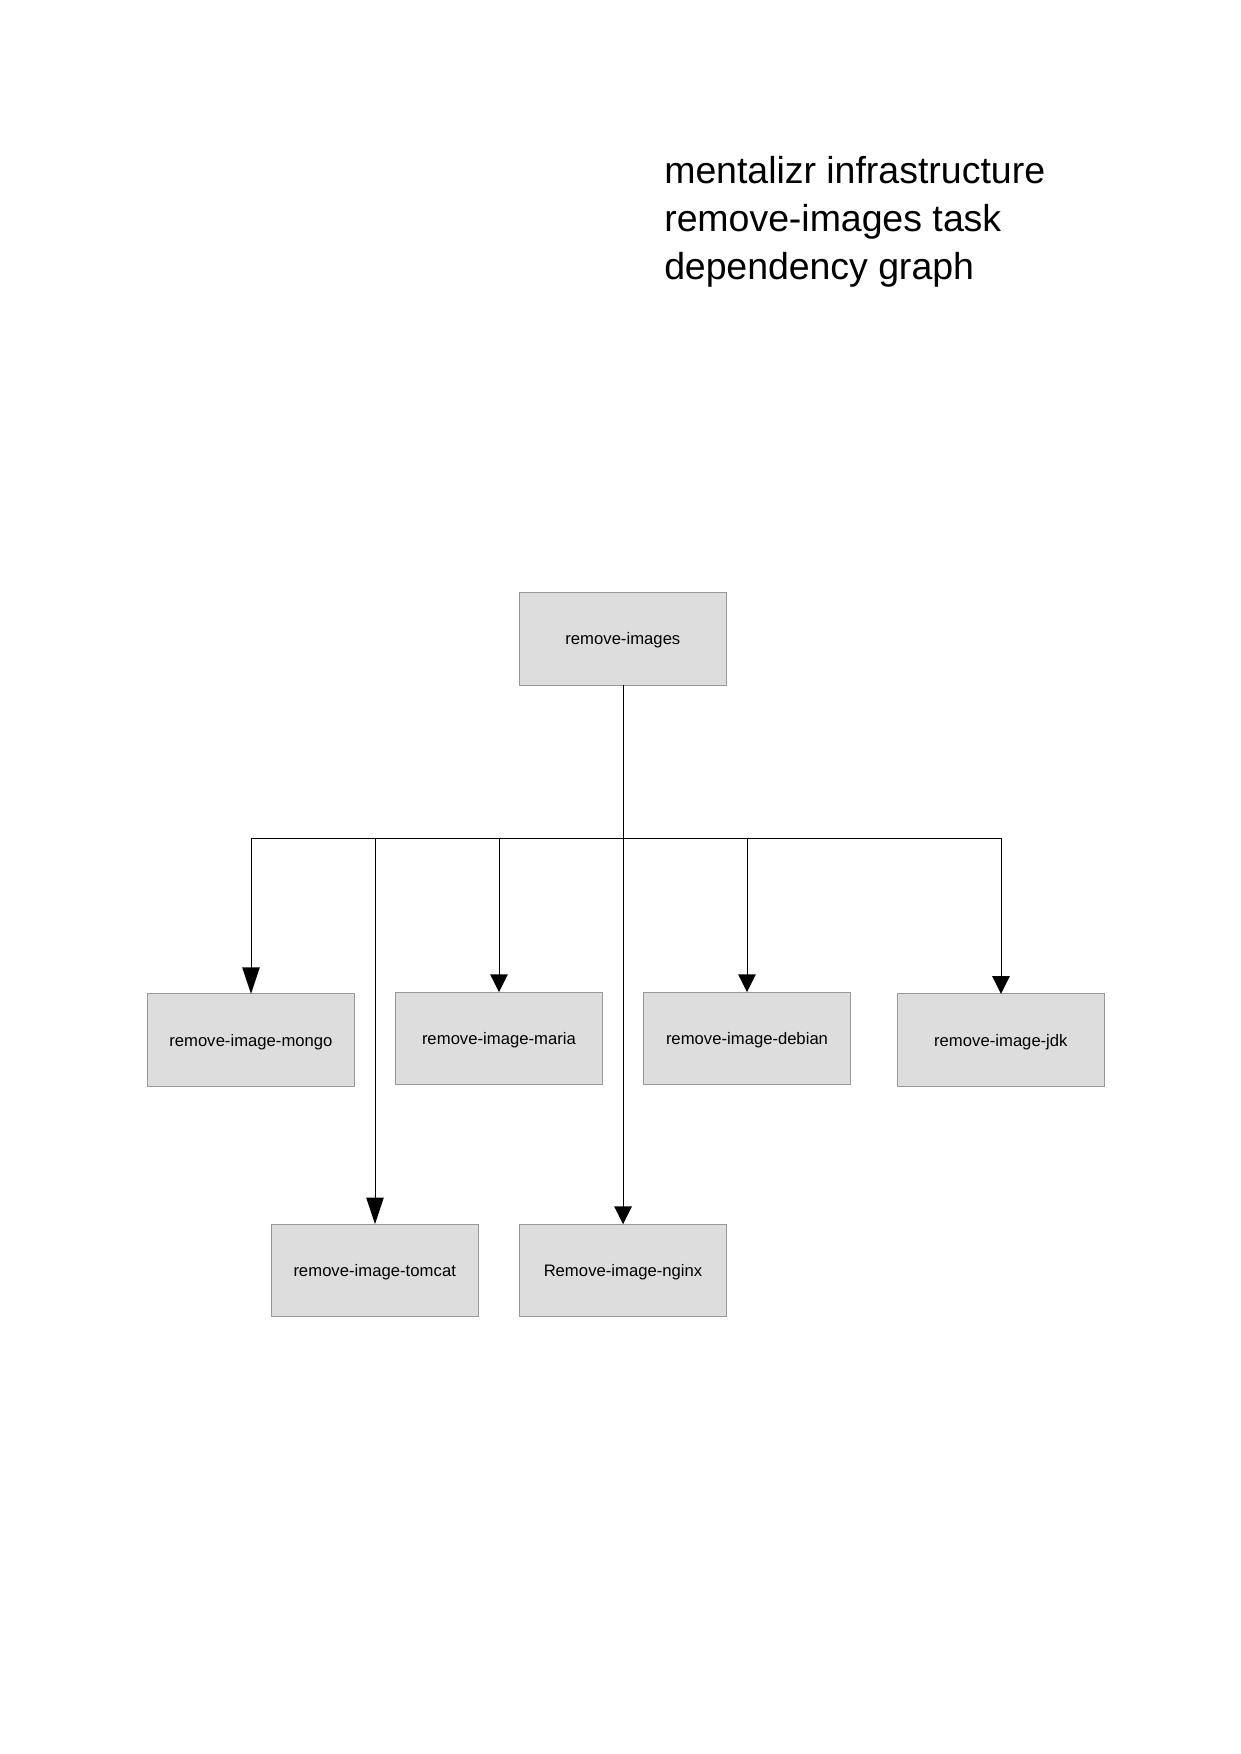

mentalizr infrastructure
remove-images task
dependency graph
remove-images
remove-image-maria
remove-image-debian
remove-image-mongo
remove-image-jdk
remove-image-tomcat
Remove-image-nginx